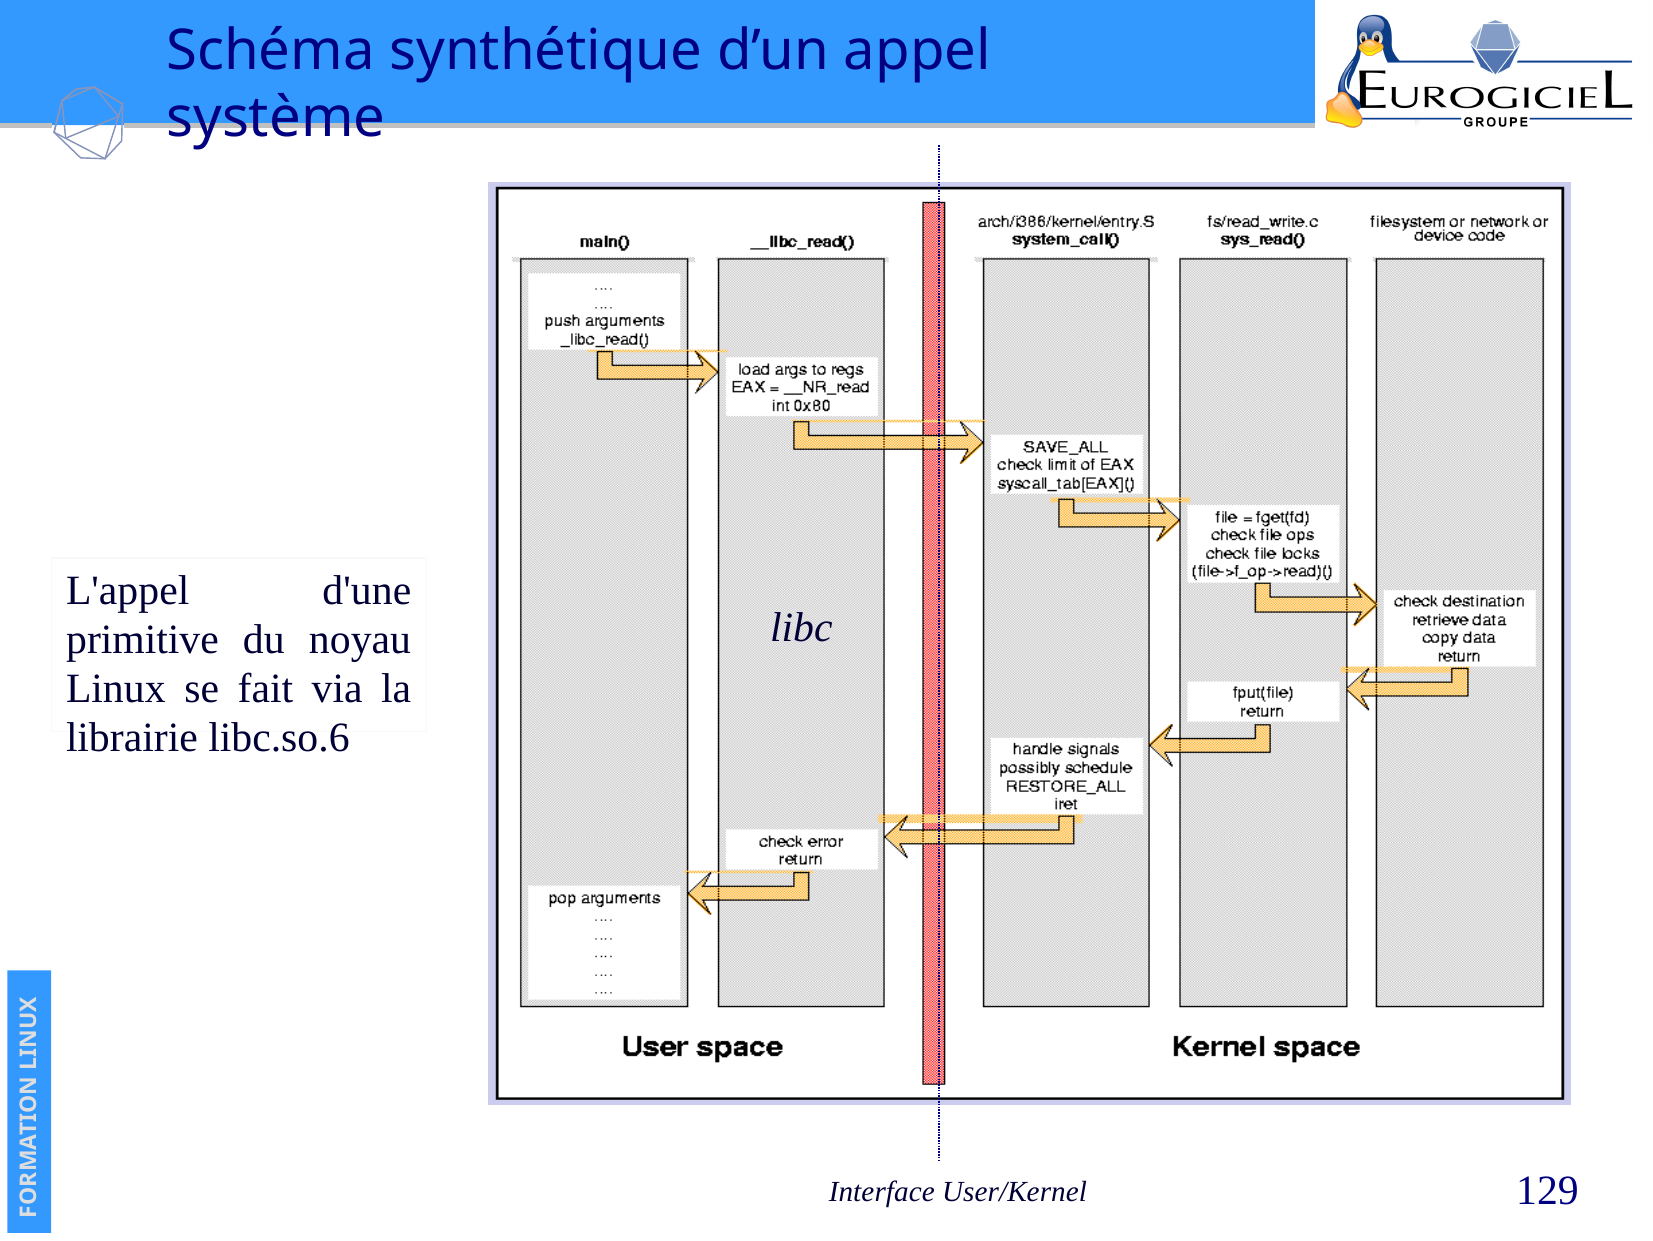

# Schéma synthétique d’un appel système
L'appel d'une primitive du noyau Linux se fait via la librairie libc.so.6 
libc
Interface User/Kernel